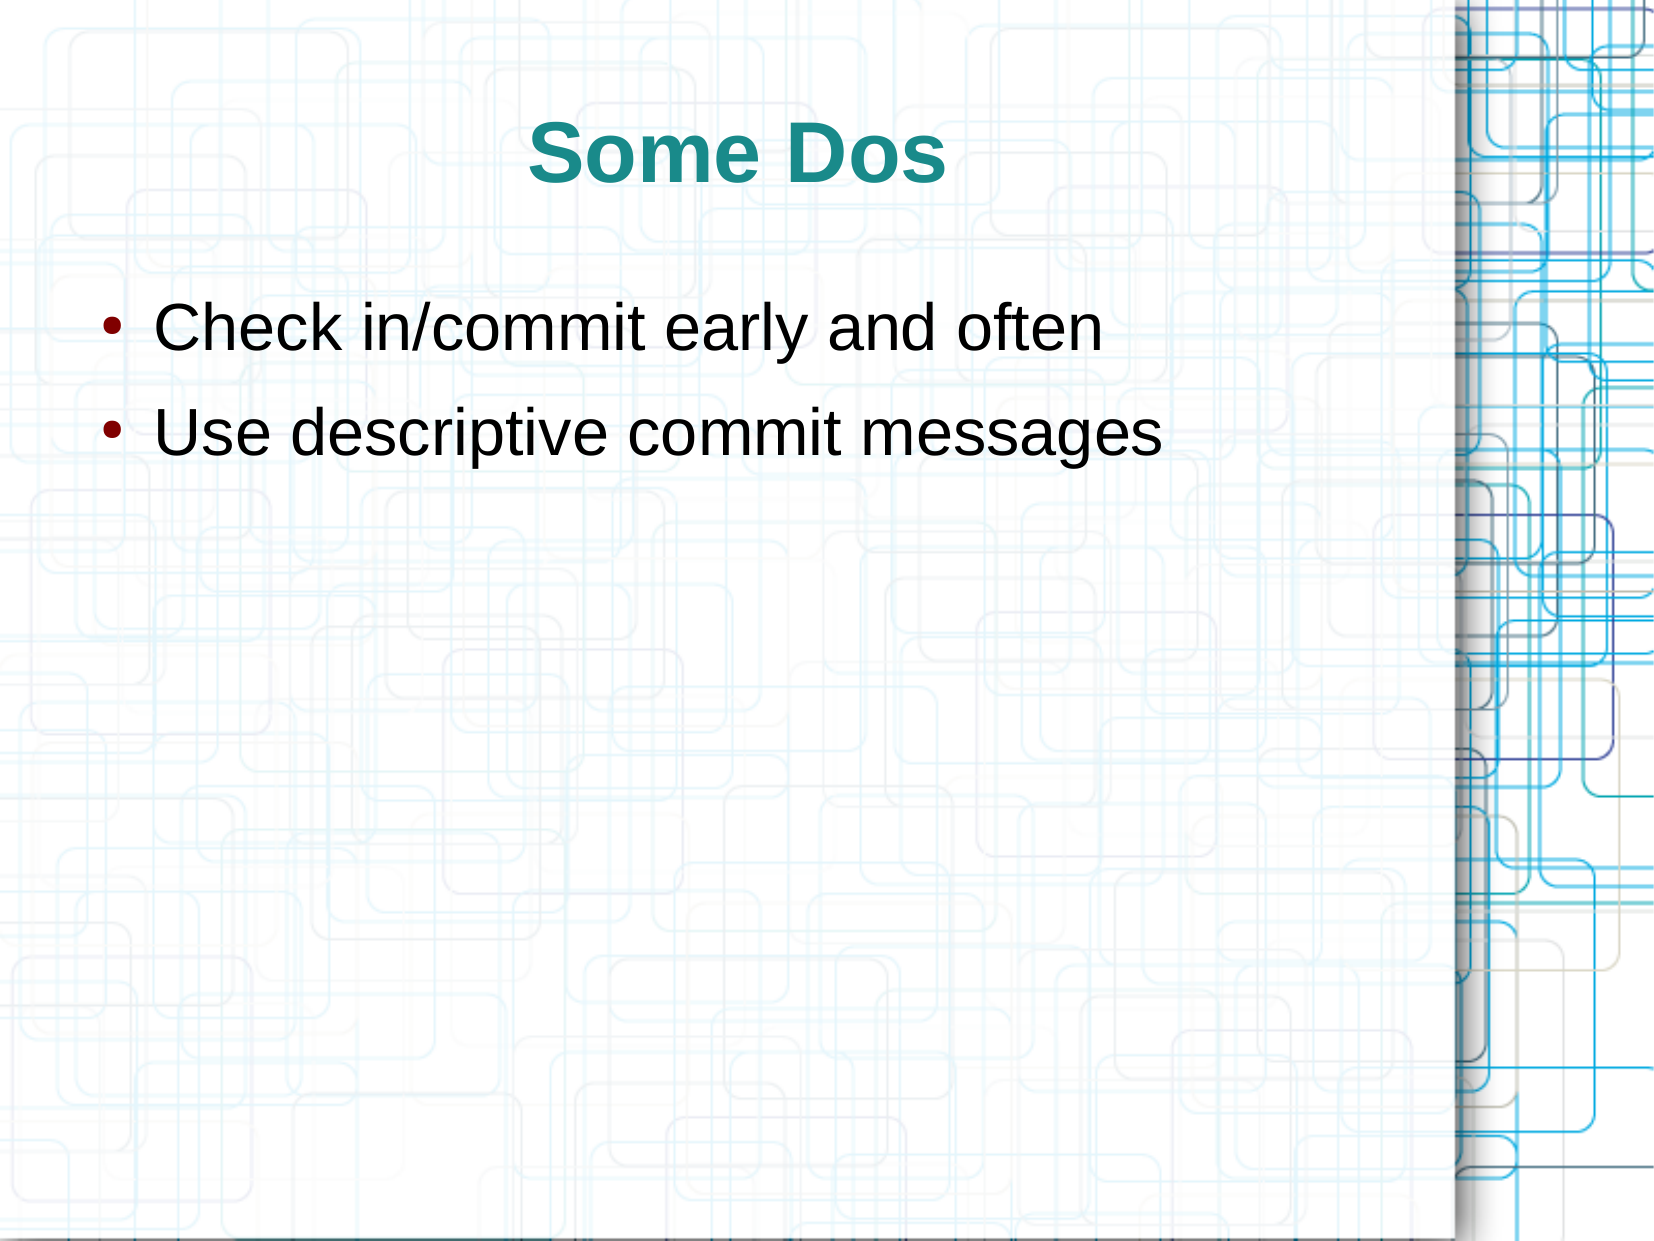

# Some Dos
Check in/commit early and often
Use descriptive commit messages